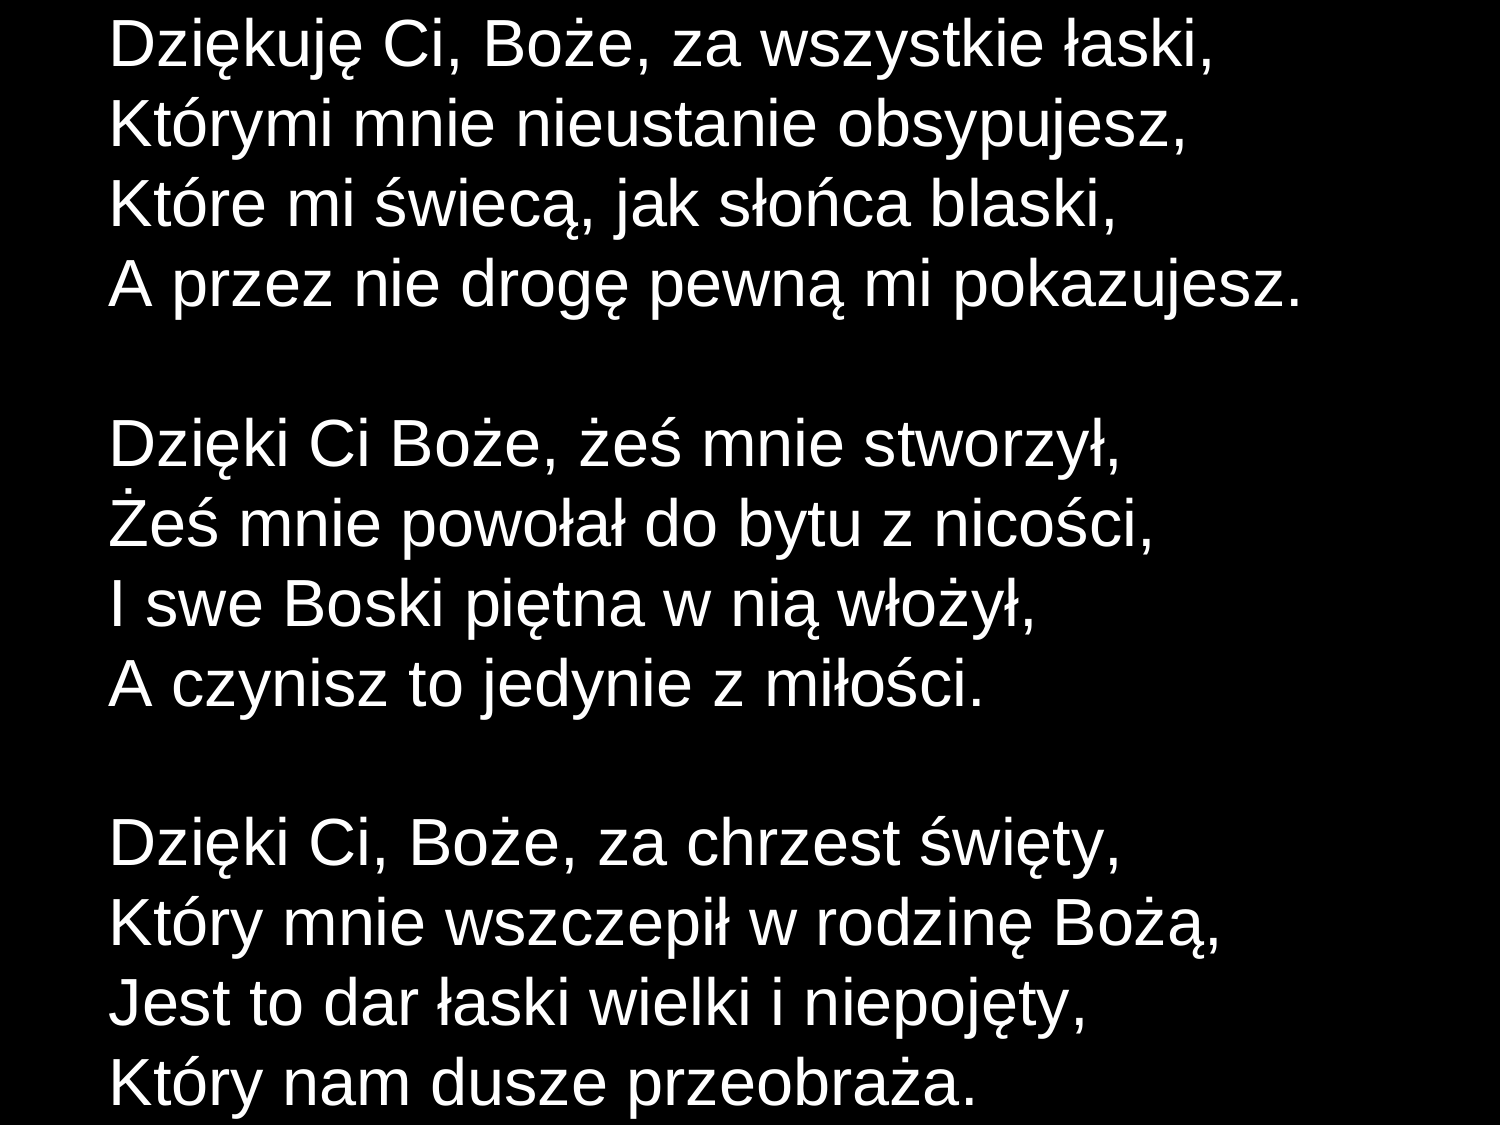

Dziękuję Ci, Boże, za wszystkie łaski,
Którymi mnie nieustanie obsypujesz,
Które mi świecą, jak słońca blaski,
A przez nie drogę pewną mi pokazujesz.
Dzięki Ci Boże, żeś mnie stworzył,
Żeś mnie powołał do bytu z nicości,
I swe Boski piętna w nią włożył,
A czynisz to jedynie z miłości.
Dzięki Ci, Boże, za chrzest święty,
Który mnie wszczepił w rodzinę Bożą,
Jest to dar łaski wielki i niepojęty,
Który nam dusze przeobraża.